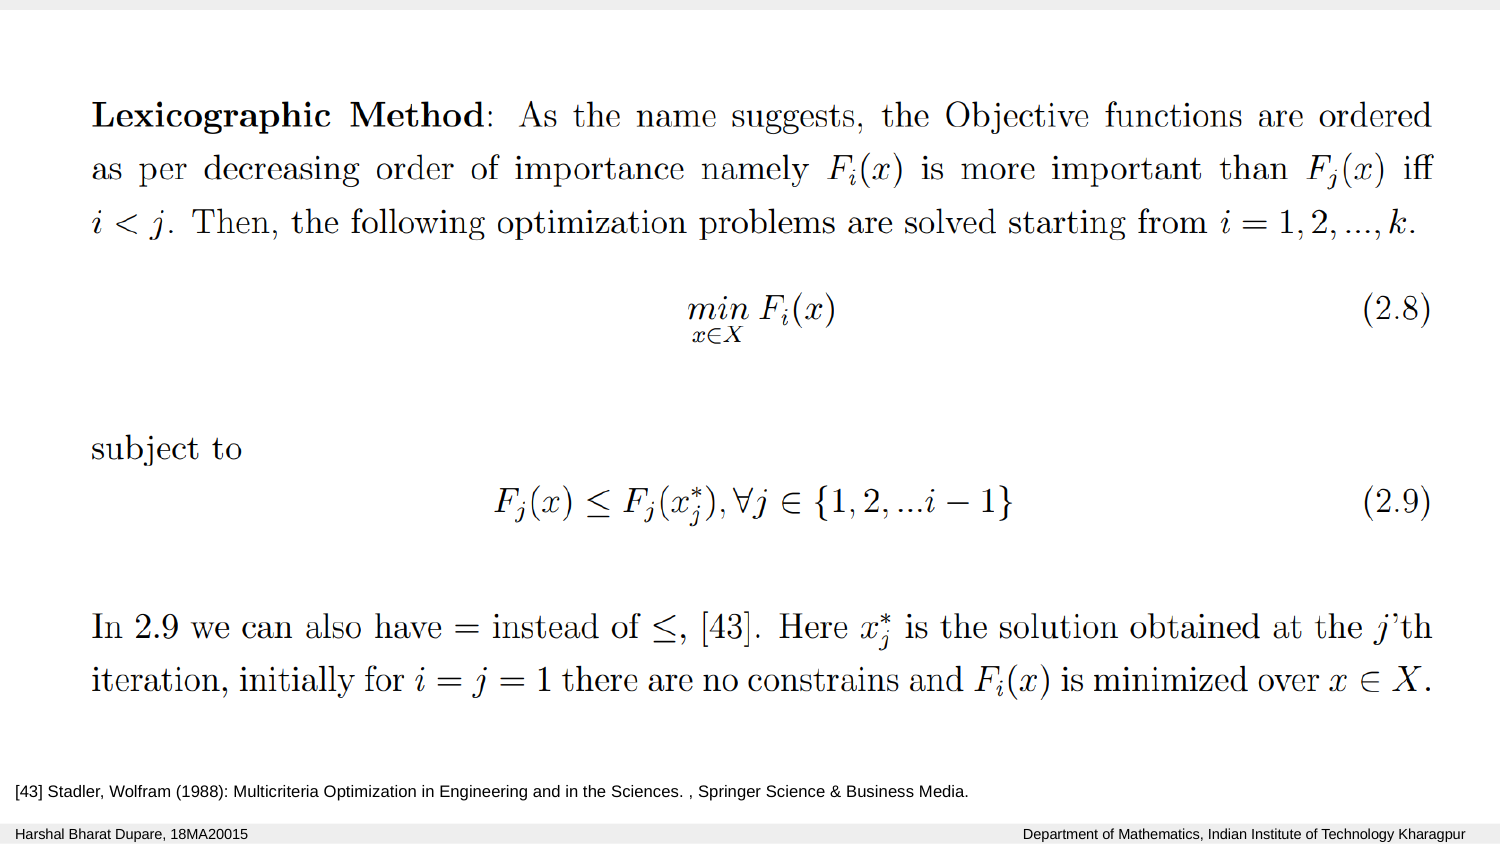

[43] Stadler, Wolfram (1988): Multicriteria Optimization in Engineering and in the Sciences. , Springer Science & Business Media.
Harshal Bharat Dupare, 18MA20015 Department of Mathematics, Indian Institute of Technology Kharagpur